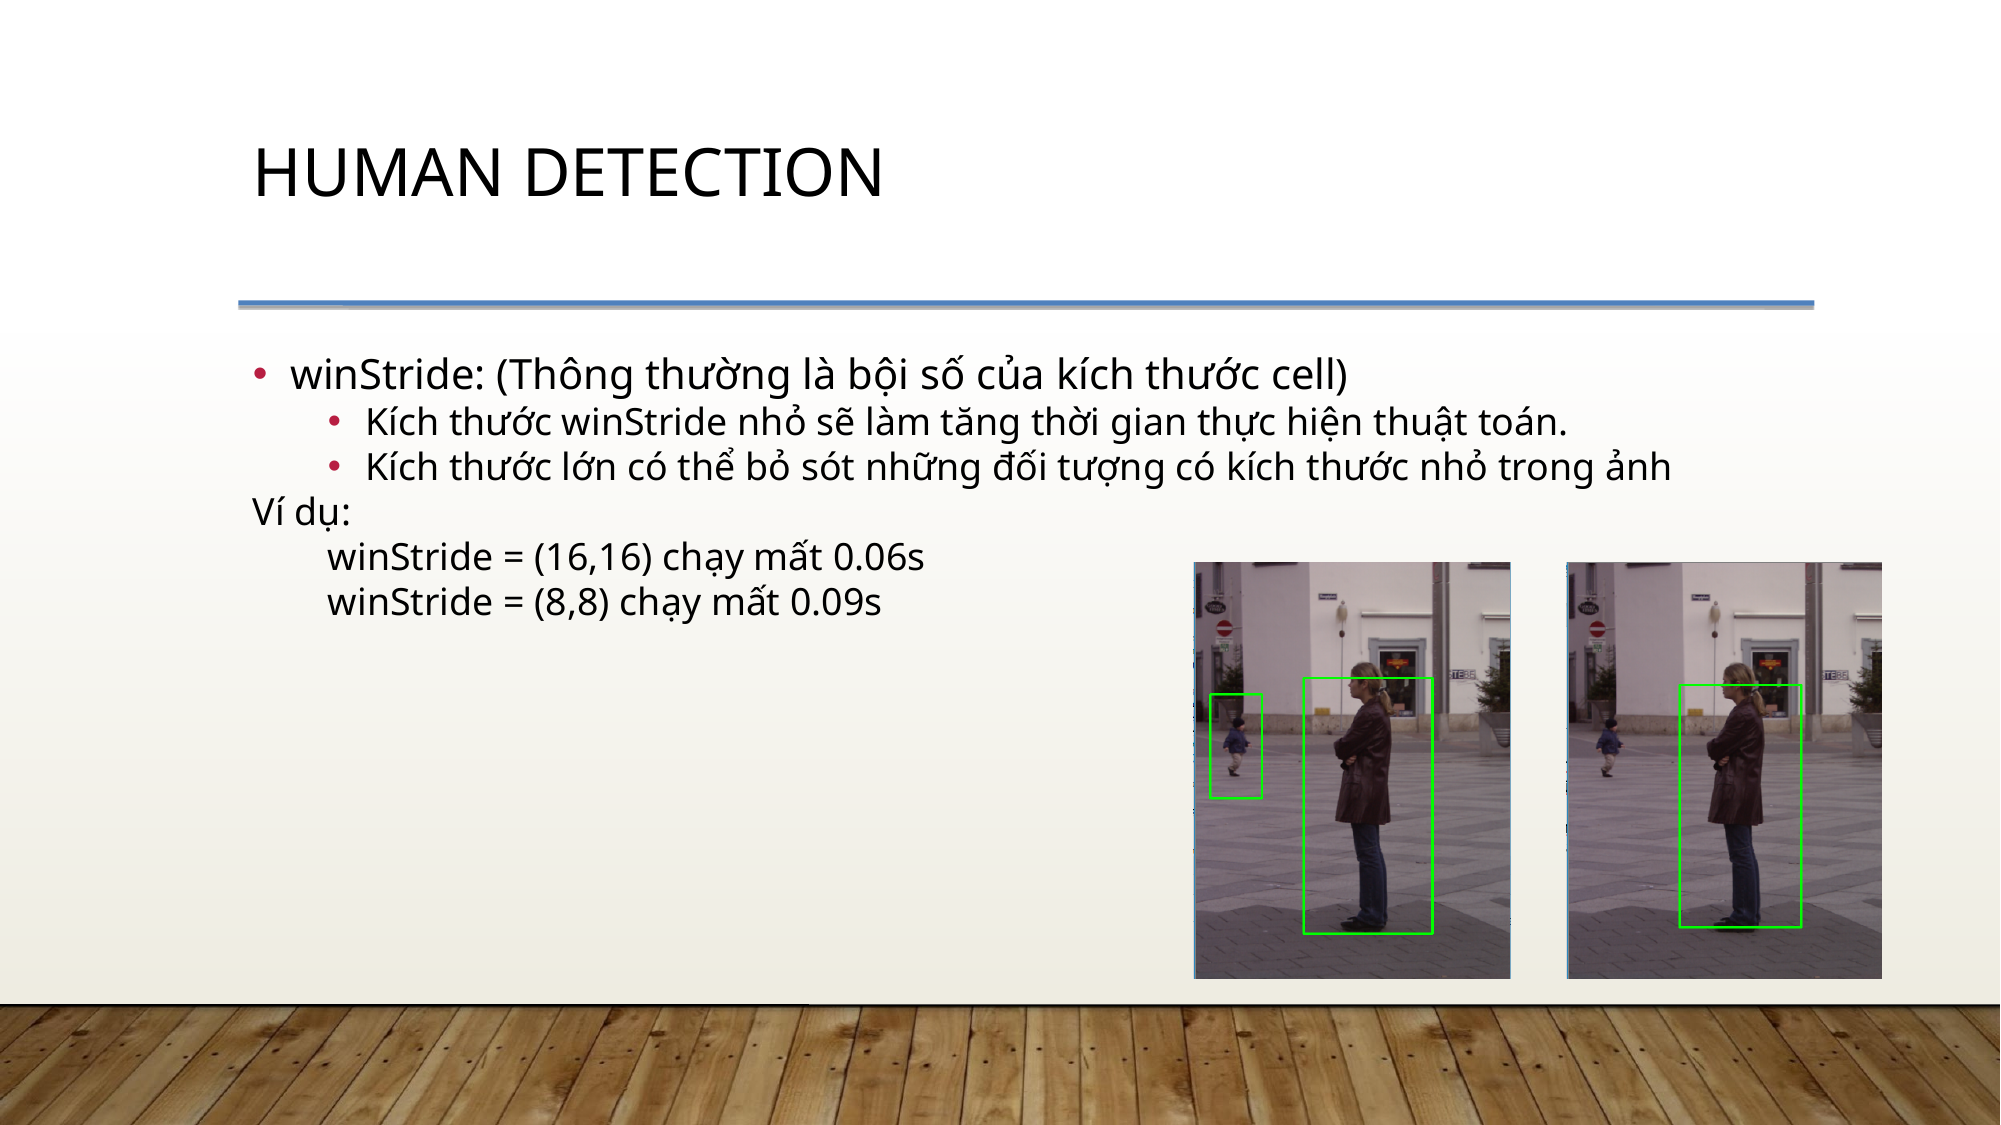

HUMAN DETECTION
winStride: (Thông thường là bội số của kích thước cell)
Kích thước winStride nhỏ sẽ làm tăng thời gian thực hiện thuật toán.
Kích thước lớn có thể bỏ sót những đối tượng có kích thước nhỏ trong ảnh
Ví dụ:
	winStride = (16,16) chạy mất 0.06s
	winStride = (8,8) chạy mất 0.09s